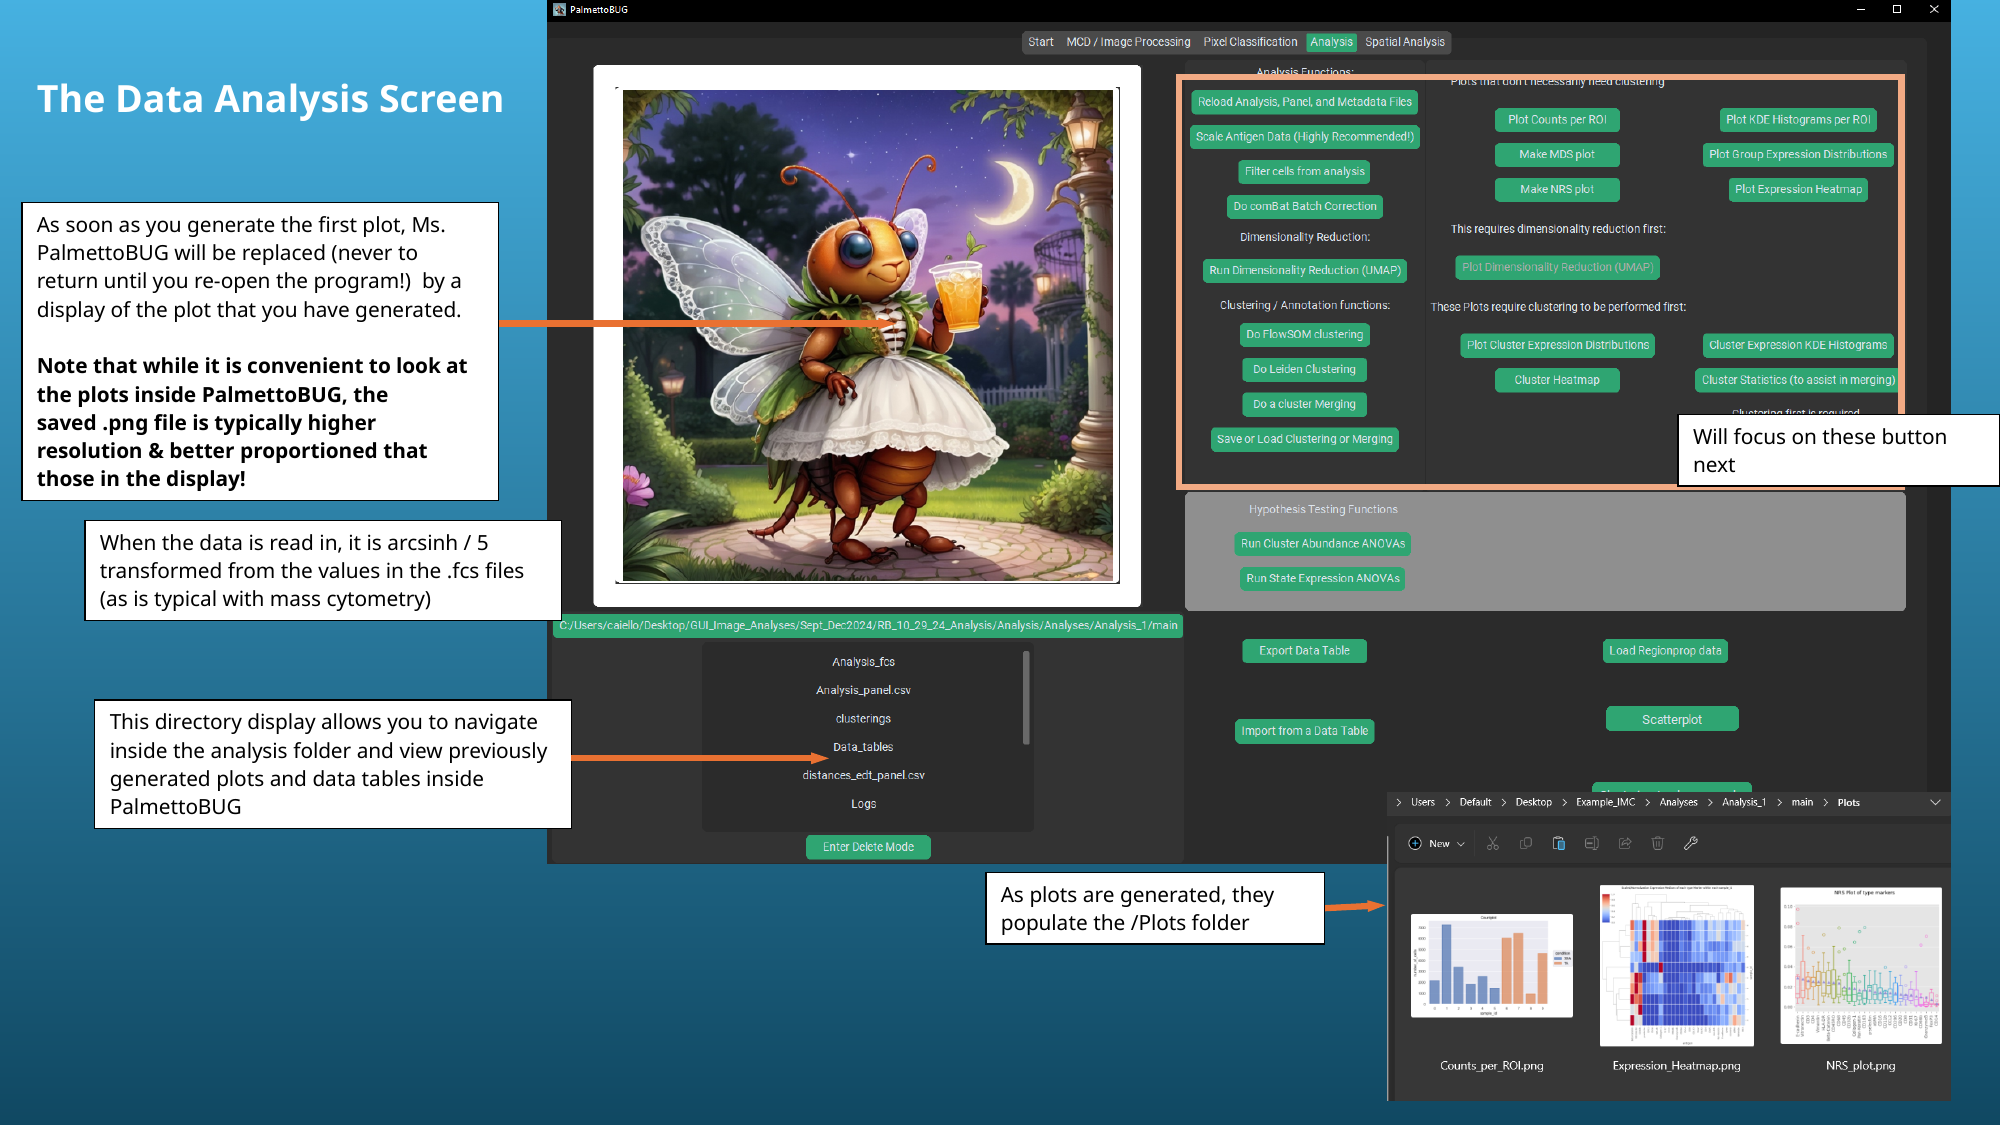

The Data Analysis Screen
As soon as you generate the first plot, Ms. PalmettoBUG will be replaced (never to return until you re-open the program!) by a display of the plot that you have generated.
Note that while it is convenient to look at the plots inside PalmettoBUG, the saved .png file is typically higher resolution & better proportioned that those in the display!
Will focus on these button next
When the data is read in, it is arcsinh / 5 transformed from the values in the .fcs files (as is typical with mass cytometry)
This directory display allows you to navigate inside the analysis folder and view previously generated plots and data tables inside PalmettoBUG
As plots are generated, they populate the /Plots folder